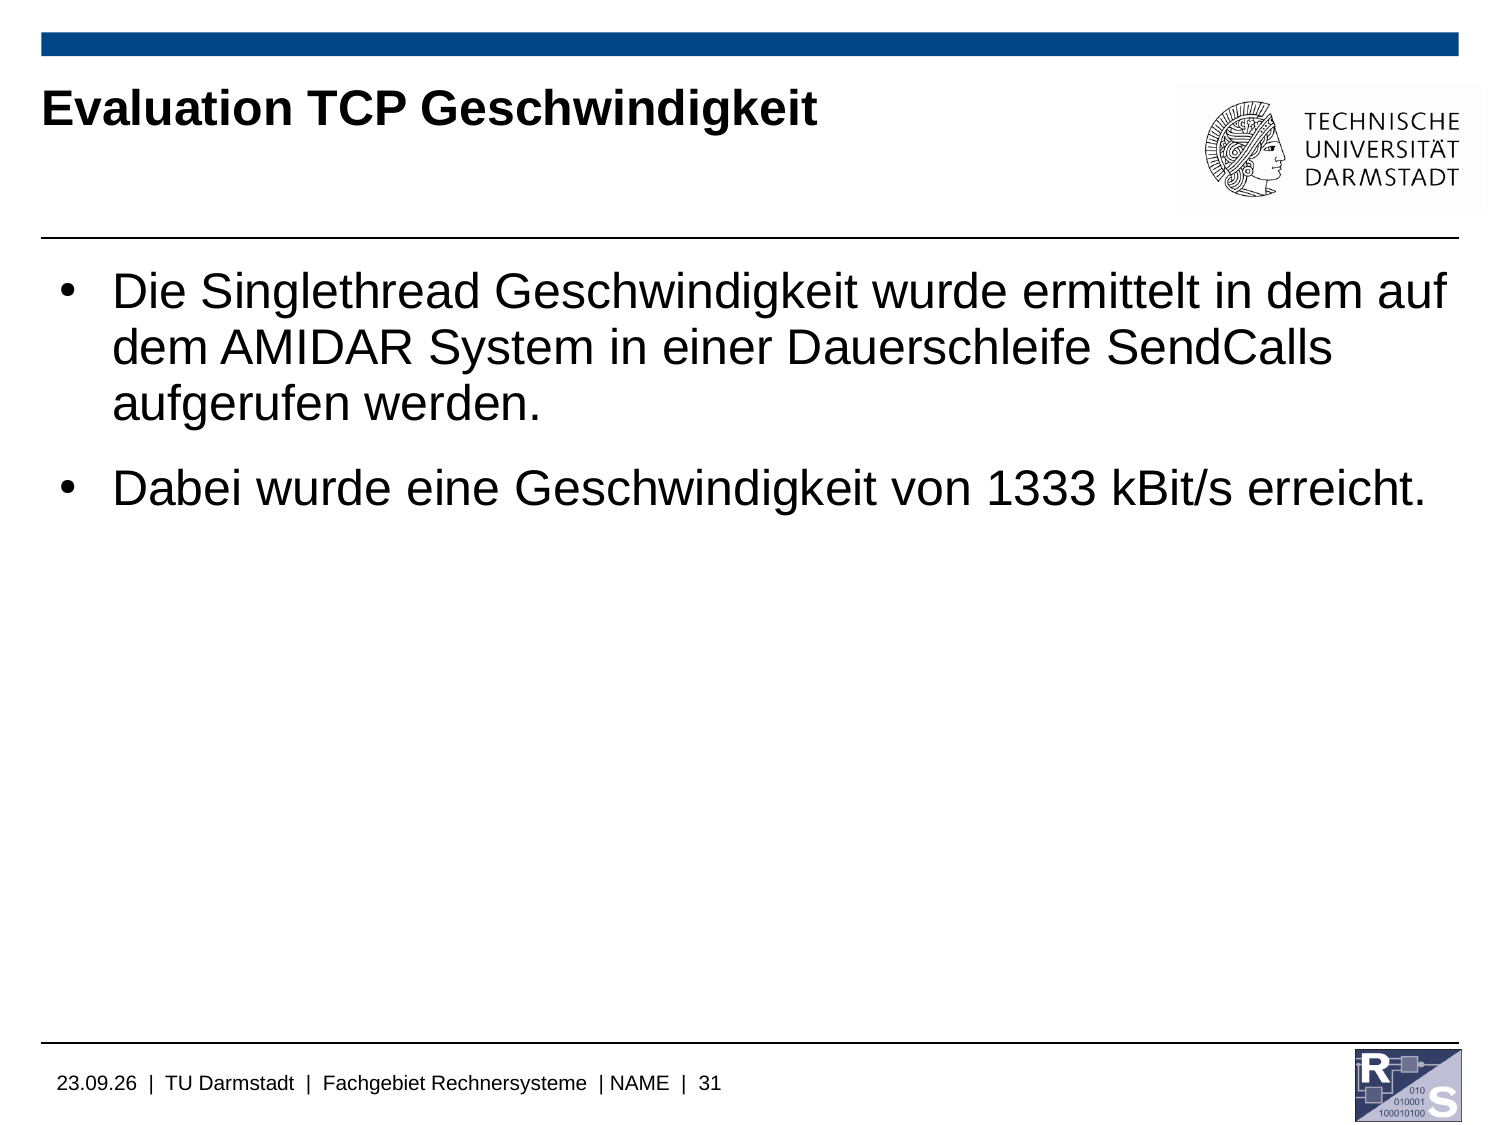

# Evaluation TCP Geschwindigkeit
Die Singlethread Geschwindigkeit wurde ermittelt in dem auf dem AMIDAR System in einer Dauerschleife SendCalls aufgerufen werden.
Dabei wurde eine Geschwindigkeit von 1333 kBit/s erreicht.